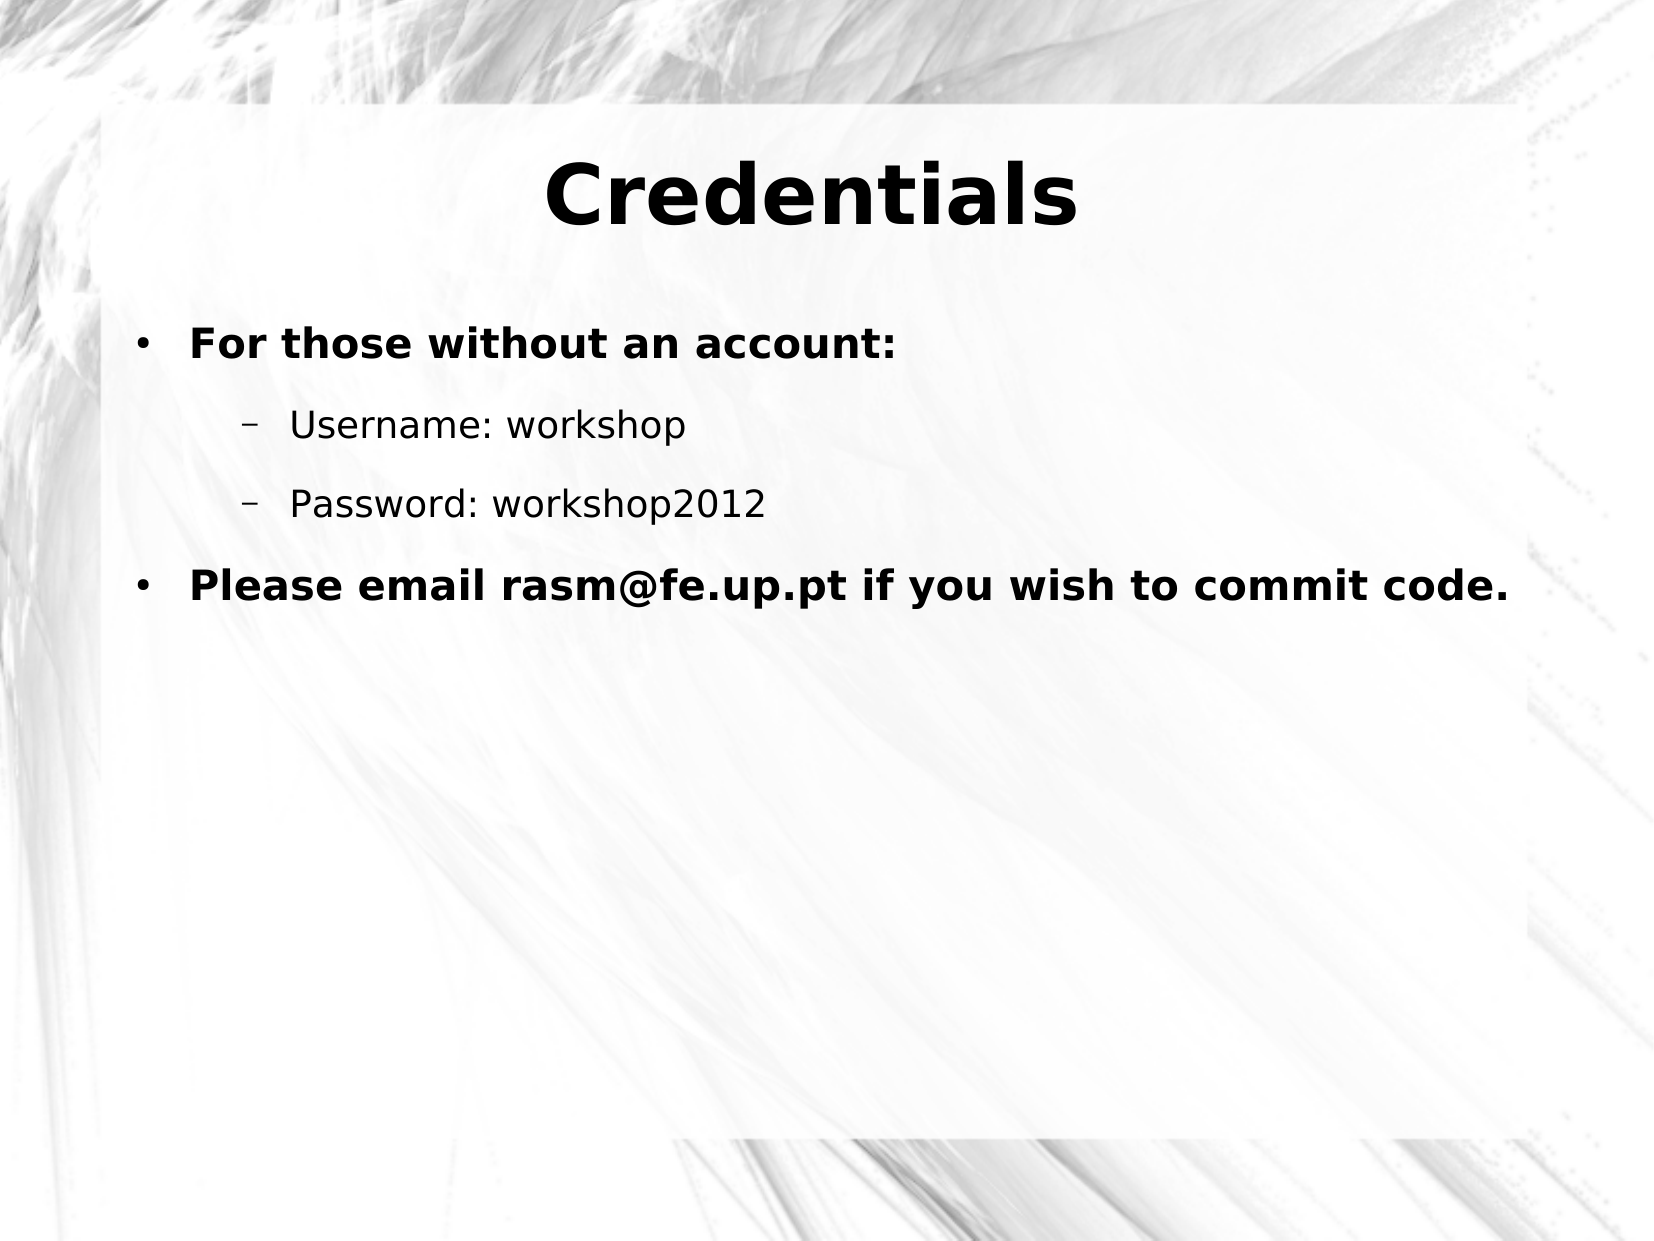

# Credentials
For those without an account:
Username: workshop
Password: workshop2012
Please email rasm@fe.up.pt if you wish to commit code.